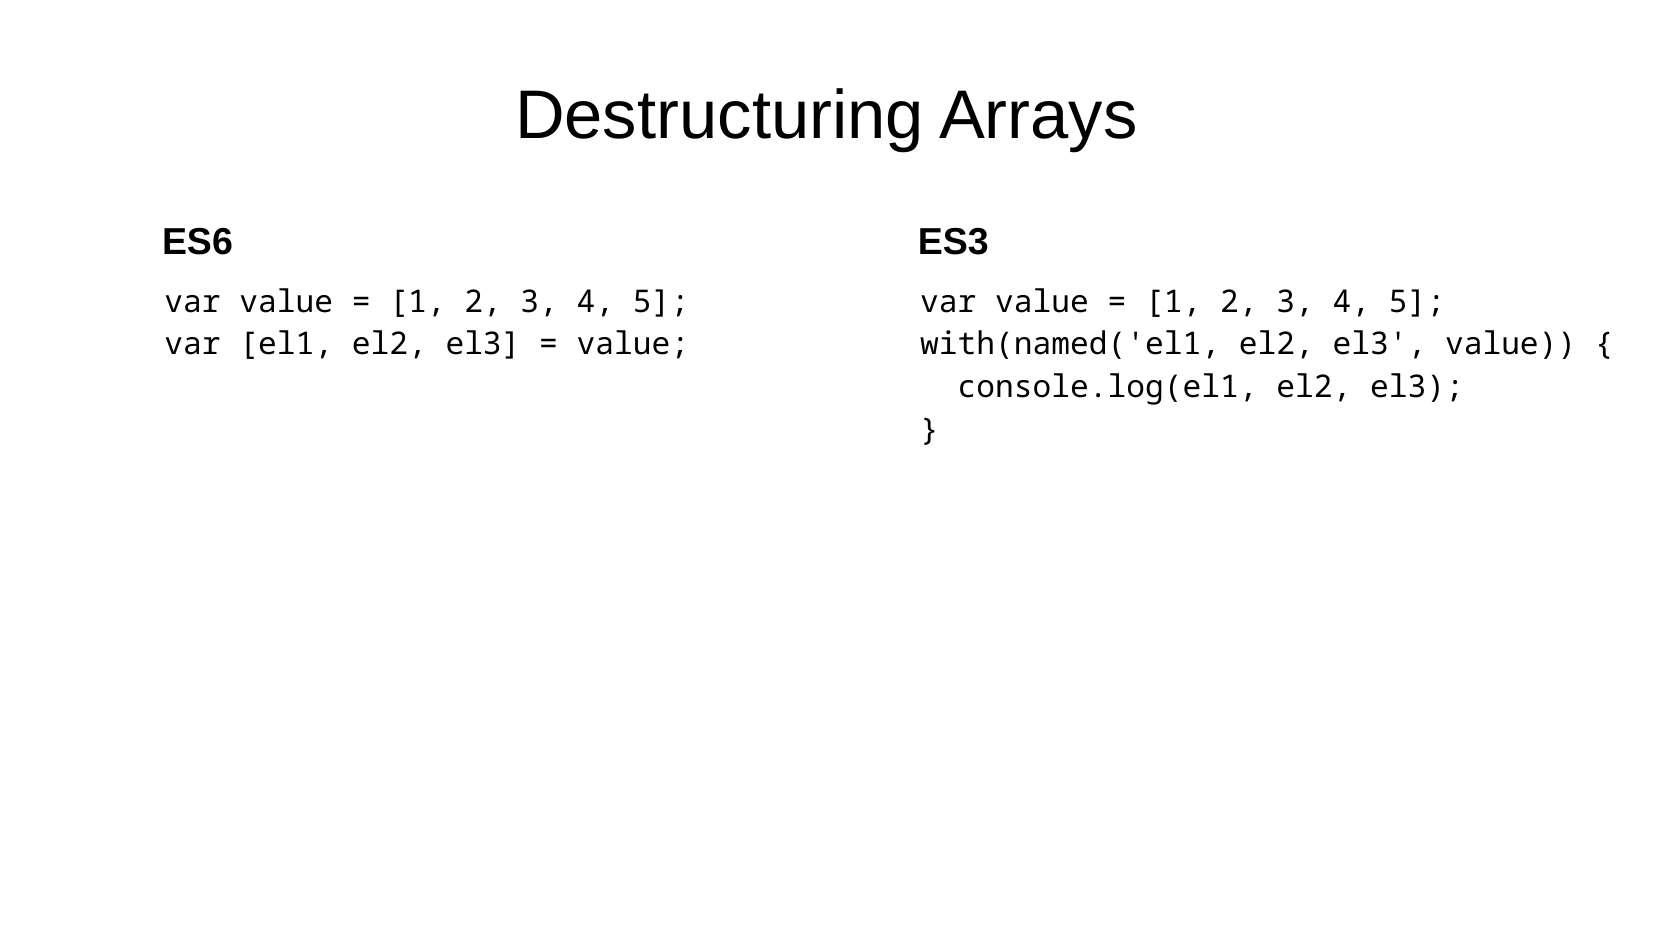

# Destructuring Arrays
ES6
ES3
var value = [1, 2, 3, 4, 5];
var [el1, el2, el3] = value;
var value = [1, 2, 3, 4, 5];
with(named('el1, el2, el3', value)) {
 console.log(el1, el2, el3);
}